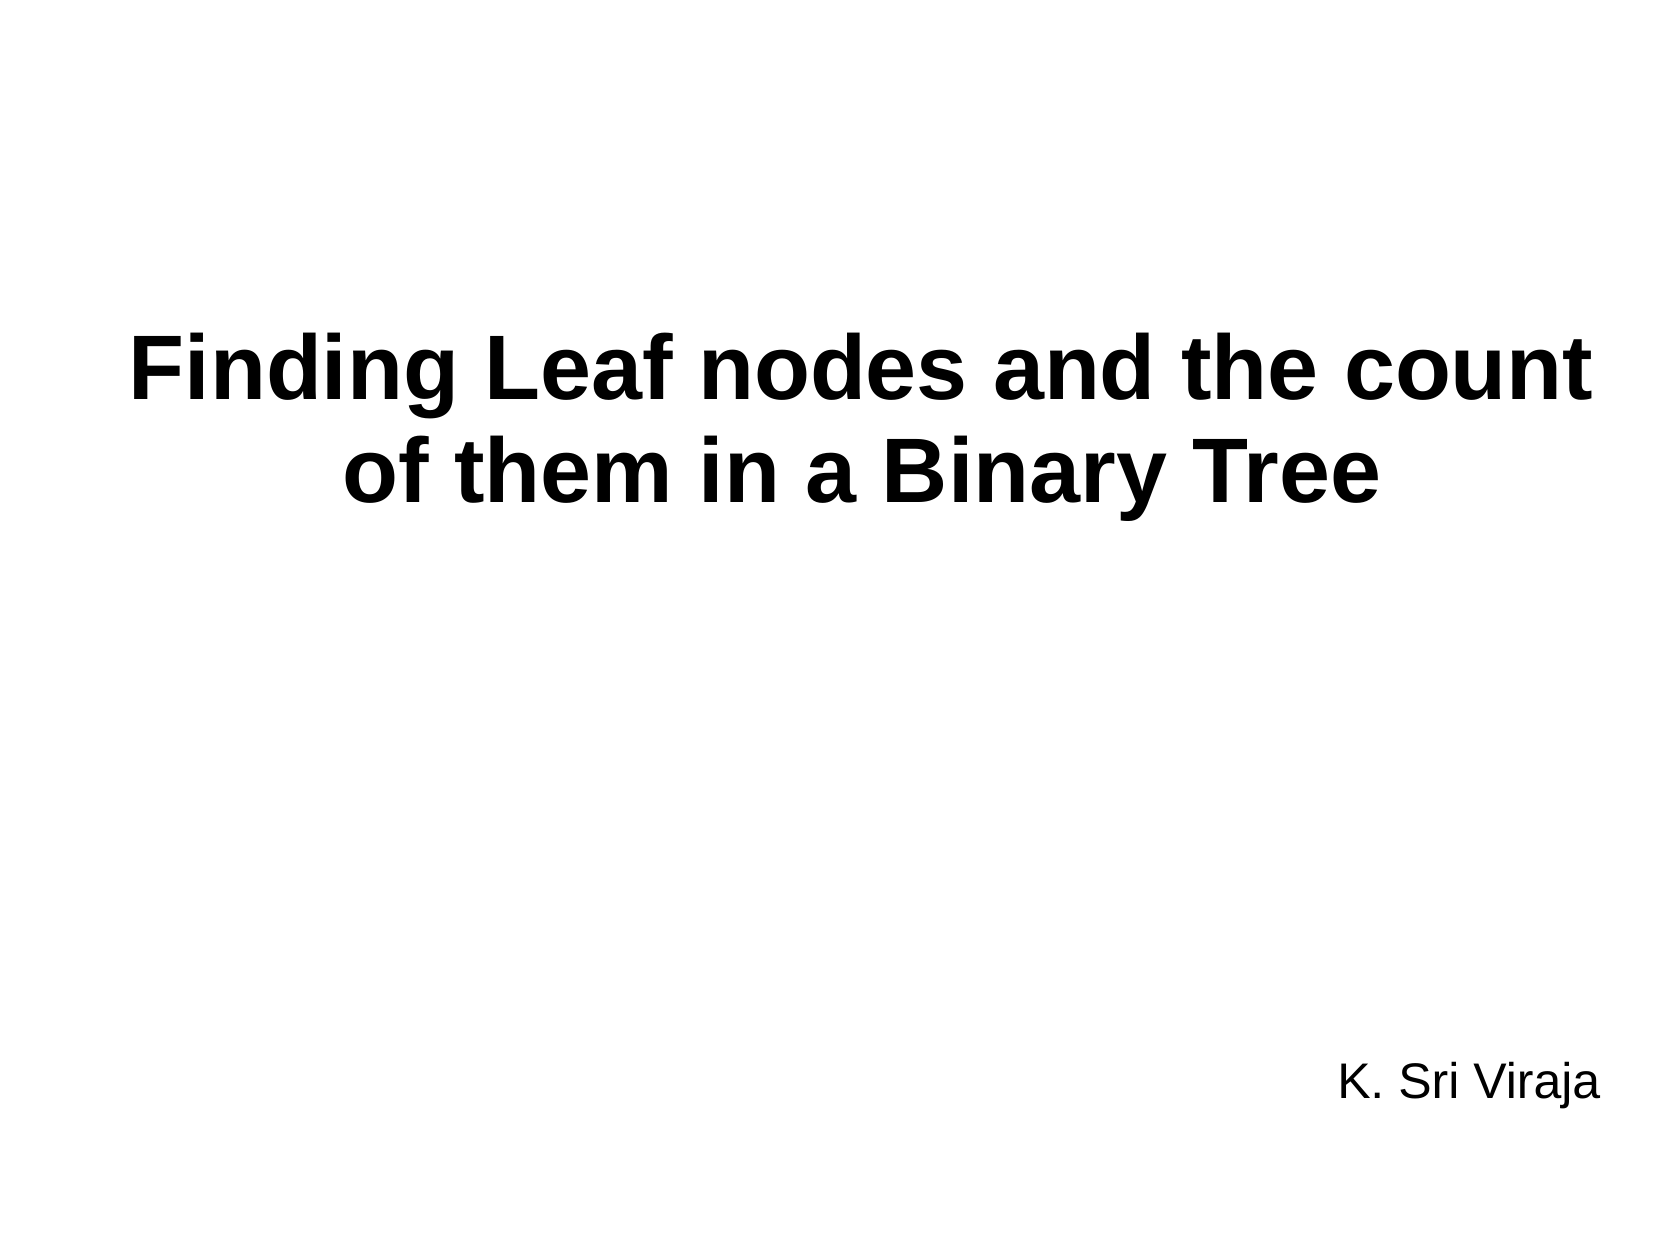

# Finding Leaf nodes and the count of them in a Binary Tree
	K. Sri Viraja